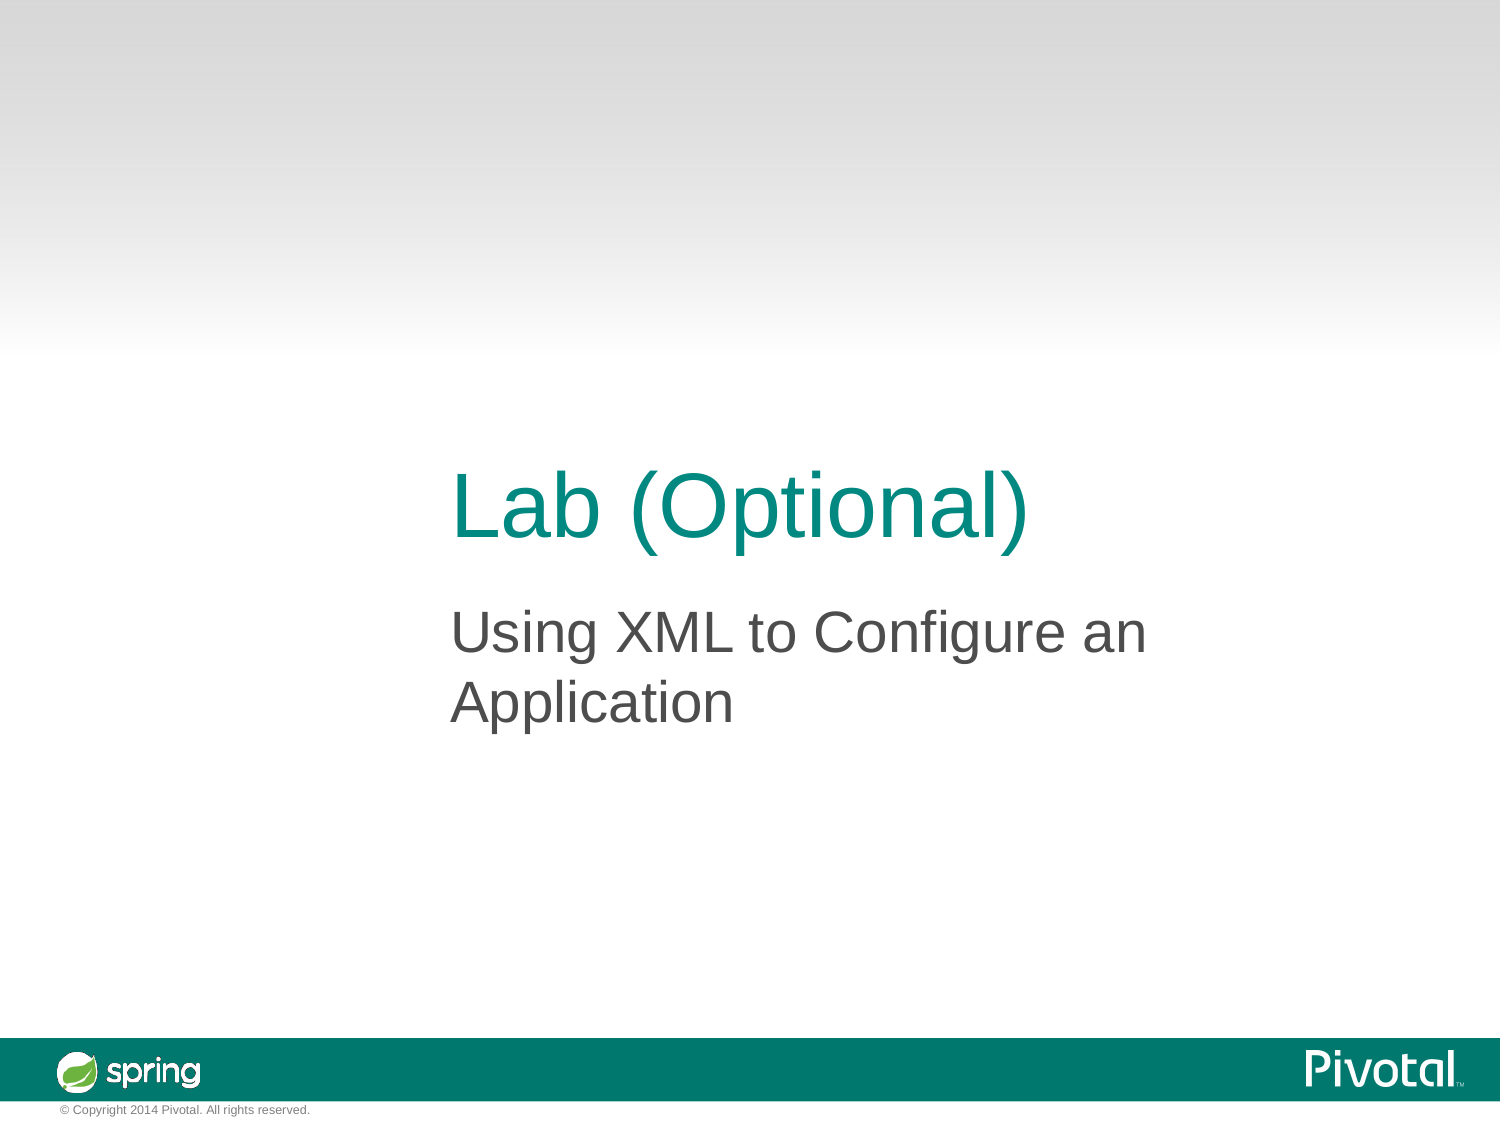

# Lab (Optional)
Using XML to Configure an Application